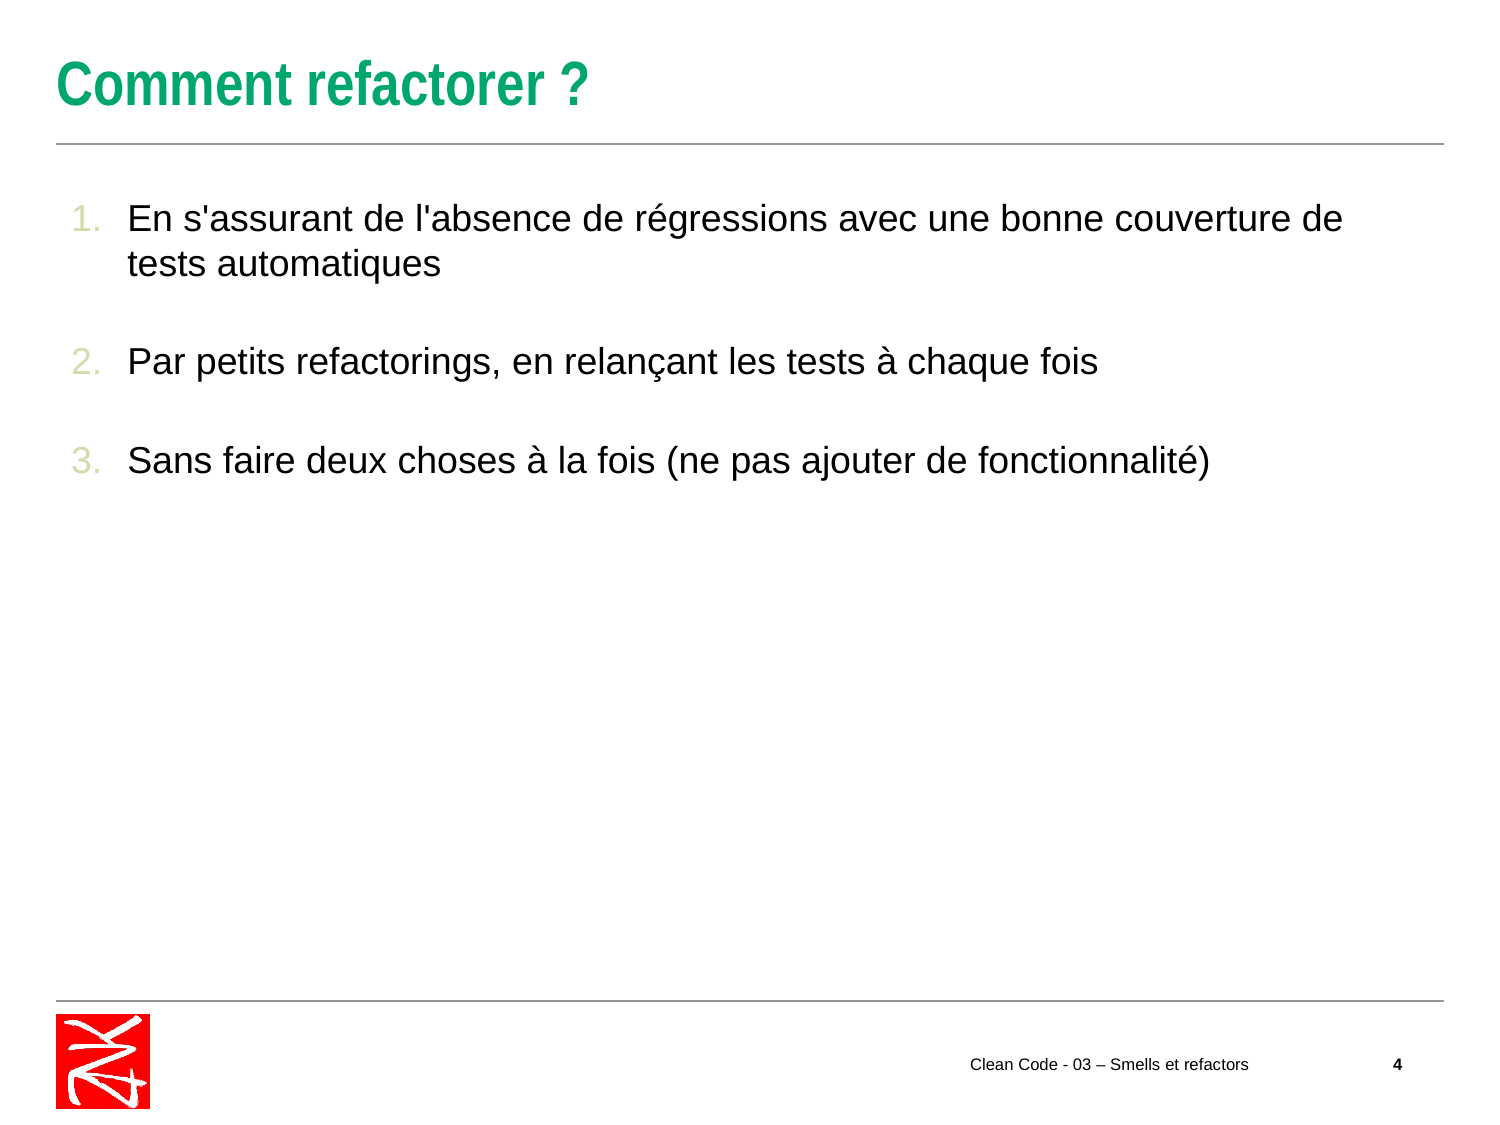

# Comment refactorer ?
En s'assurant de l'absence de régressions avec une bonne couverture de tests automatiques
Par petits refactorings, en relançant les tests à chaque fois
Sans faire deux choses à la fois (ne pas ajouter de fonctionnalité)
Clean Code - 03 – Smells et refactors